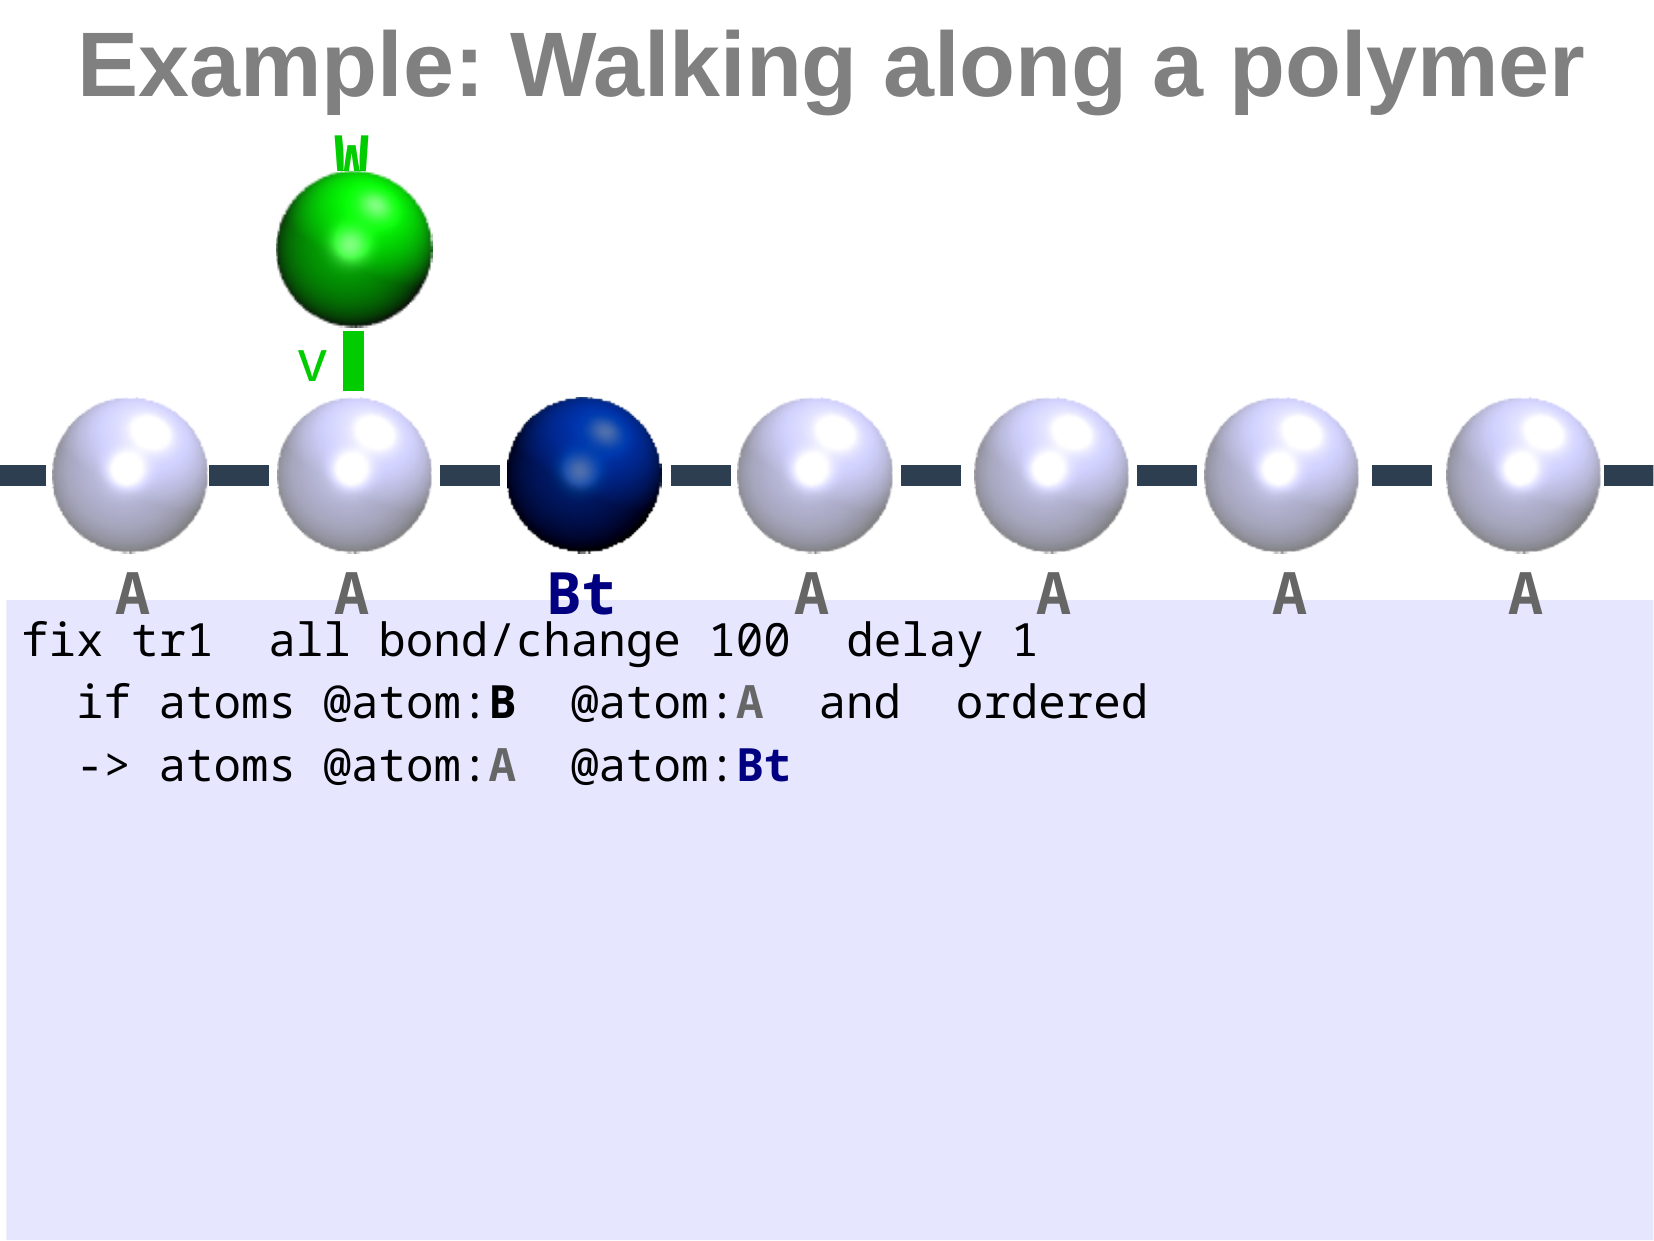

# Example: Walking along a polymer
W
v
A
A
Bt
A
A
A
A
fix tr1 all bond/change 100 delay 1
 if atoms @atom:B @atom:A and ordered
 -> atoms @atom:A @atom:Bt